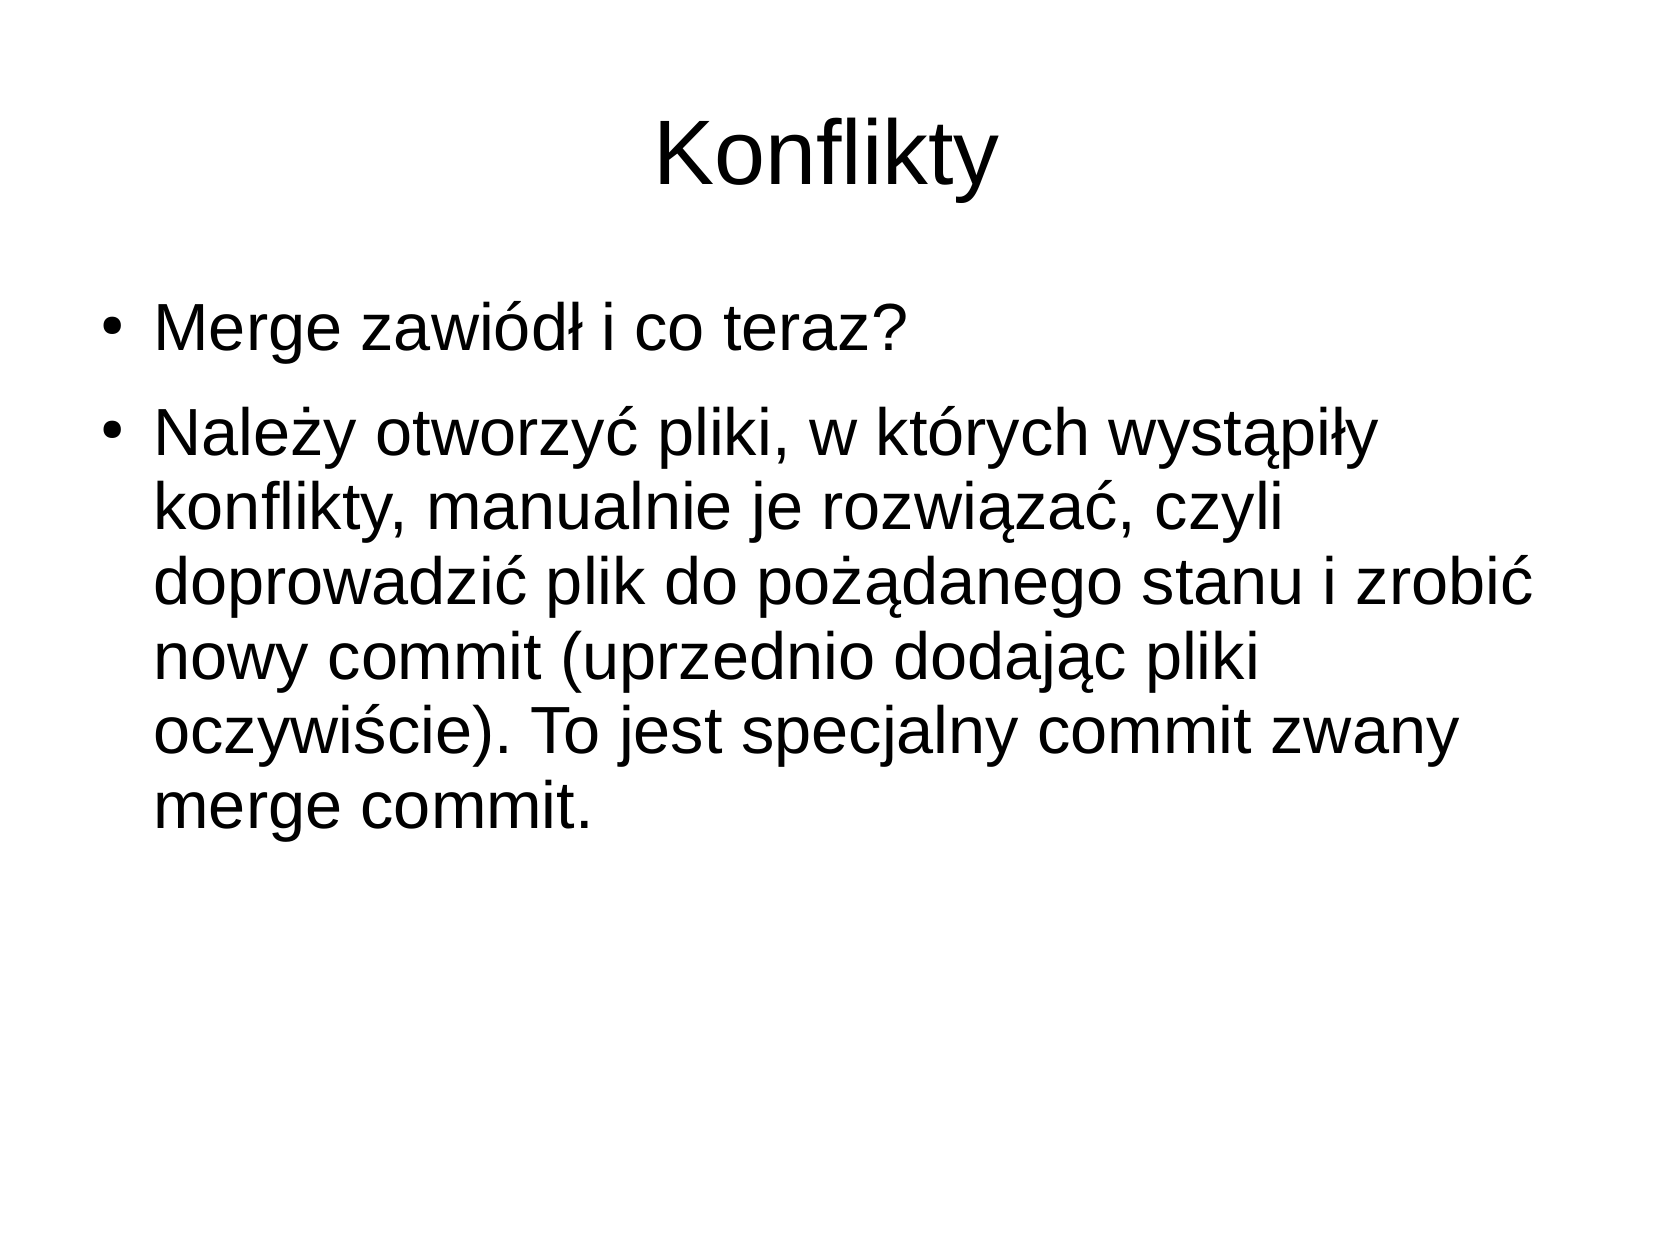

# Konflikty
Merge zawiódł i co teraz?
Należy otworzyć pliki, w których wystąpiły konflikty, manualnie je rozwiązać, czyli doprowadzić plik do pożądanego stanu i zrobić nowy commit (uprzednio dodając pliki oczywiście). To jest specjalny commit zwany merge commit.